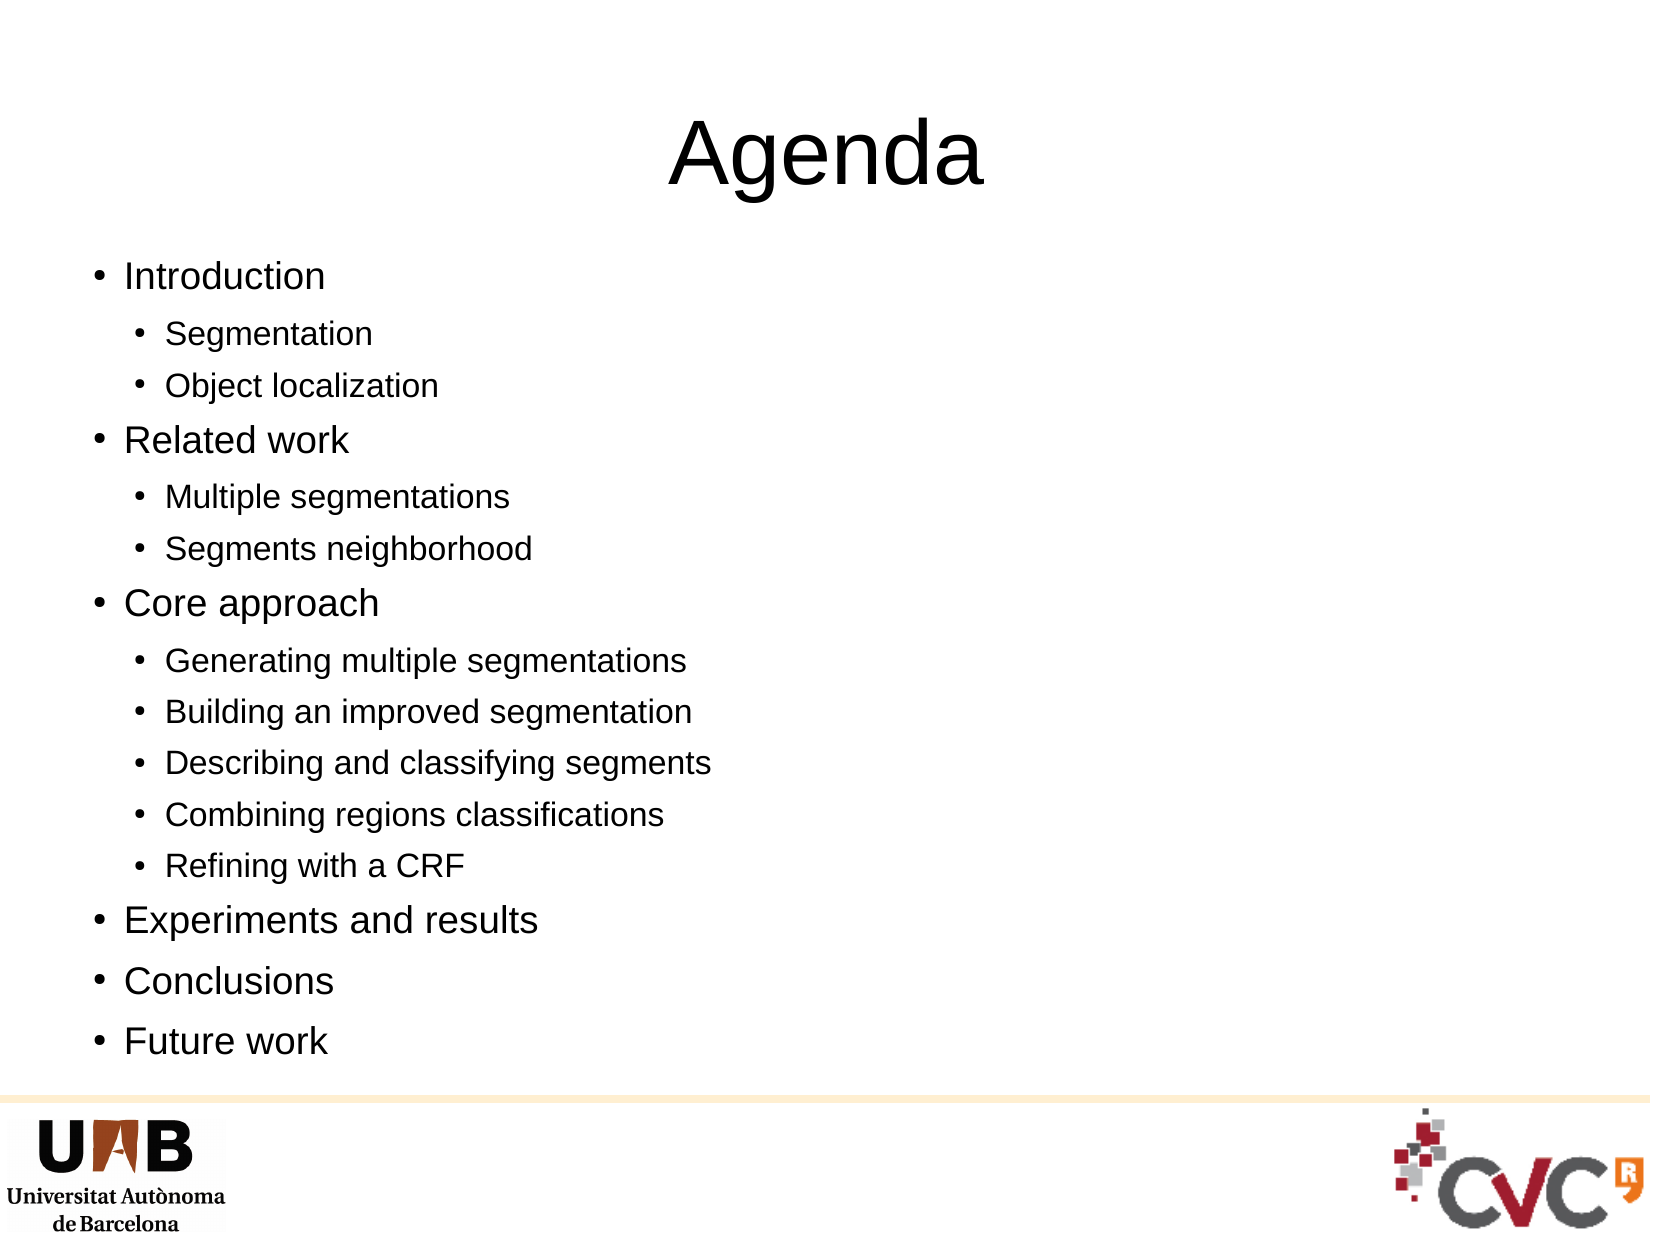

# Agenda
Introduction
Segmentation
Object localization
Related work
Multiple segmentations
Segments neighborhood
Core approach
Generating multiple segmentations
Building an improved segmentation
Describing and classifying segments
Combining regions classifications
Refining with a CRF
Experiments and results
Conclusions
Future work